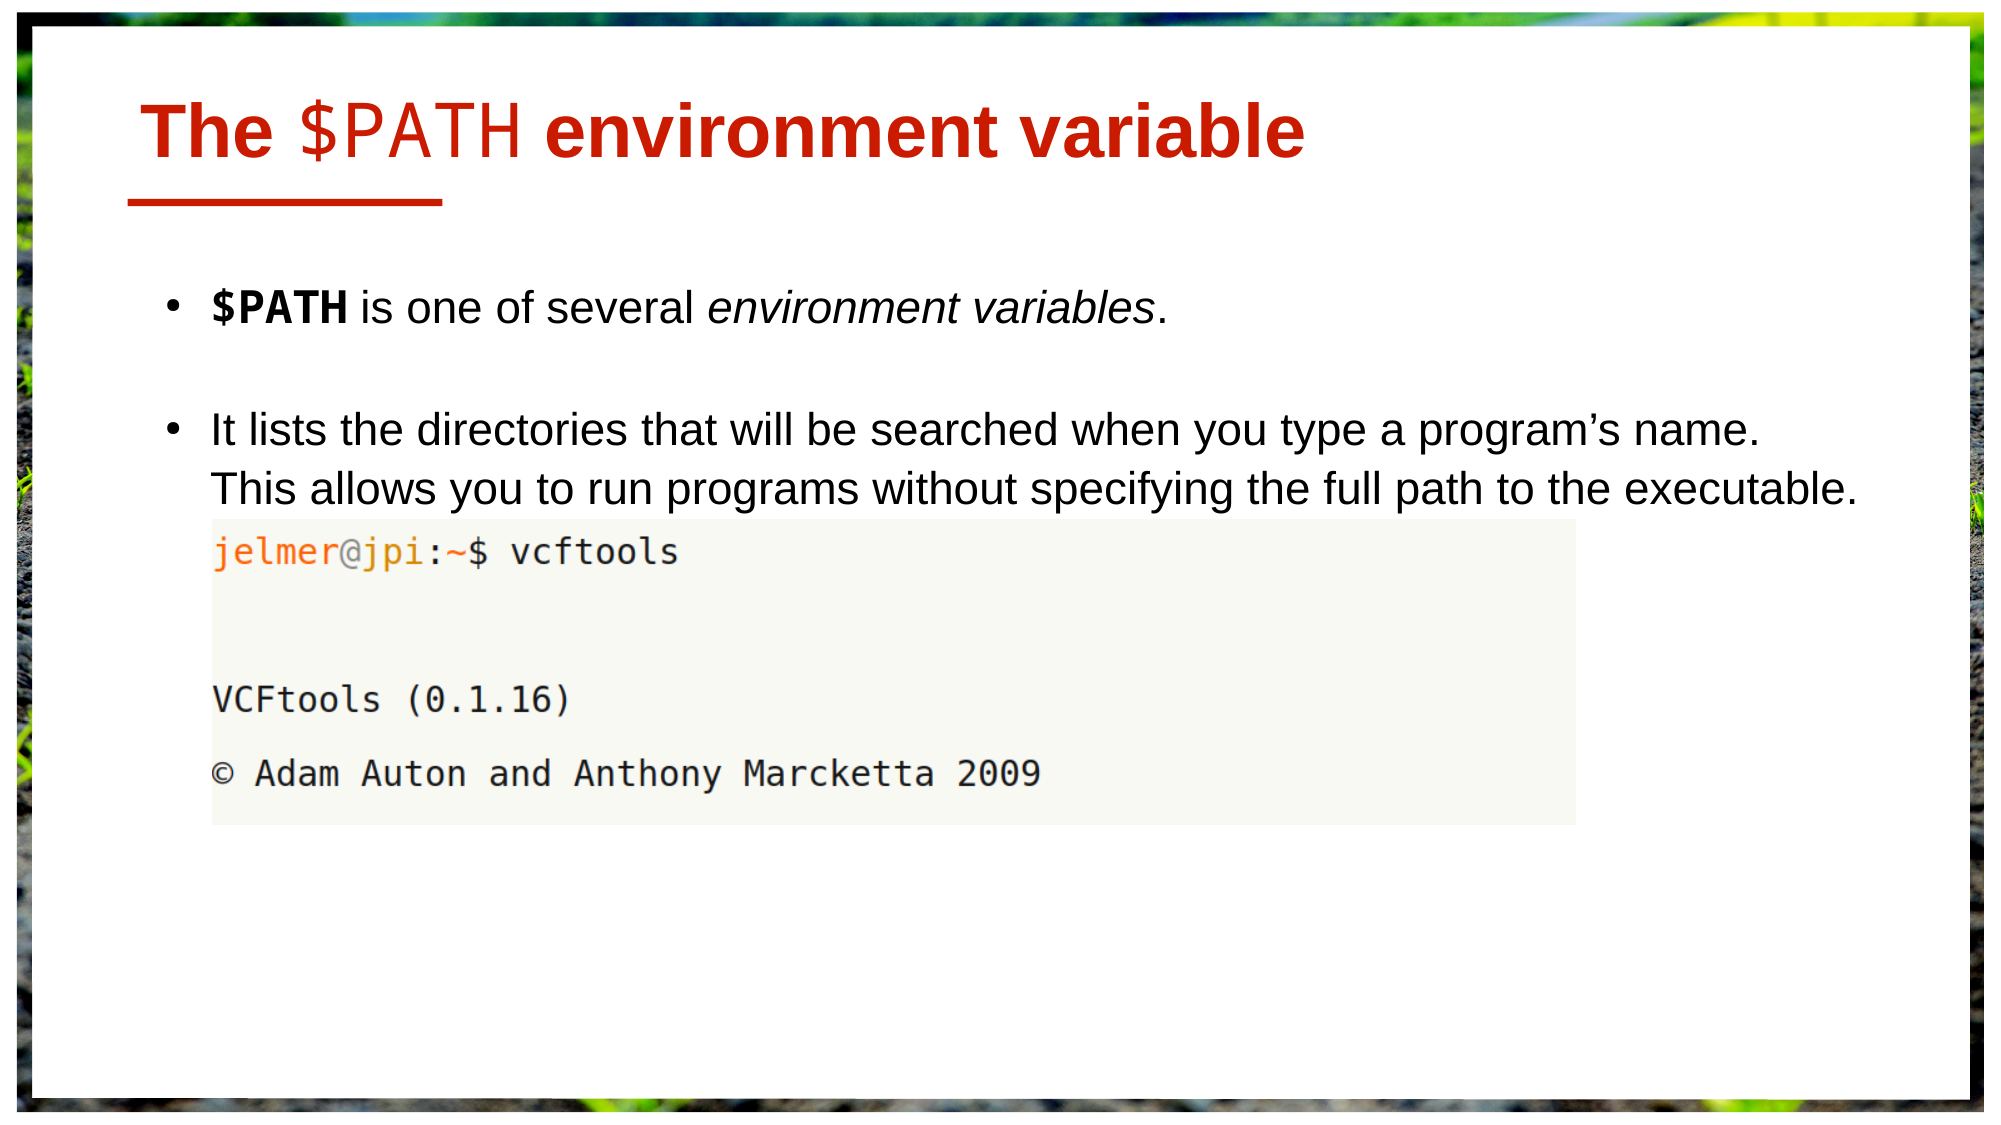

The $PATH environment variable
$PATH is one of several environment variables.
It lists the directories that will be searched when you type a program’s name.
This allows you to run programs without specifying the full path to the executable.